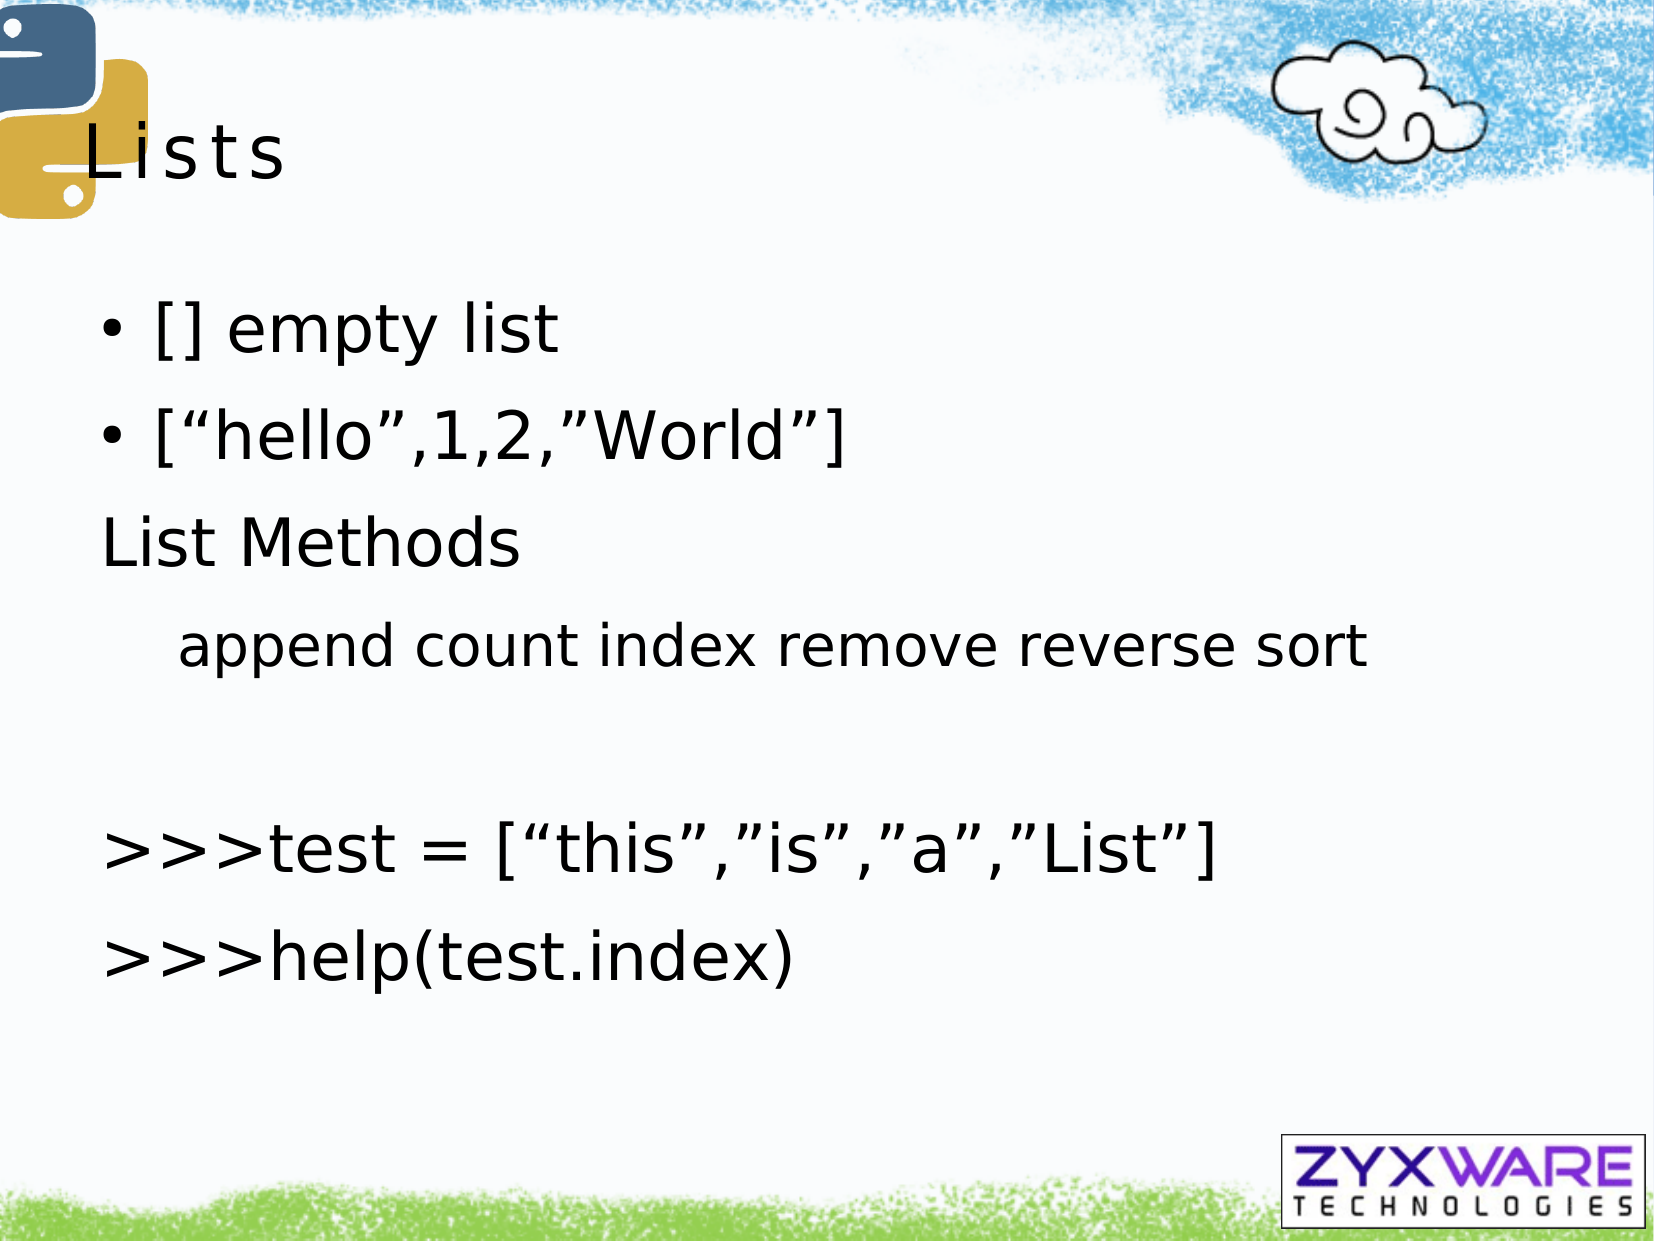

# Lists
[] empty list
[“hello”,1,2,”World”]
List Methods
append count index remove reverse sort
>>>test = [“this”,”is”,”a”,”List”]
>>>help(test.index)